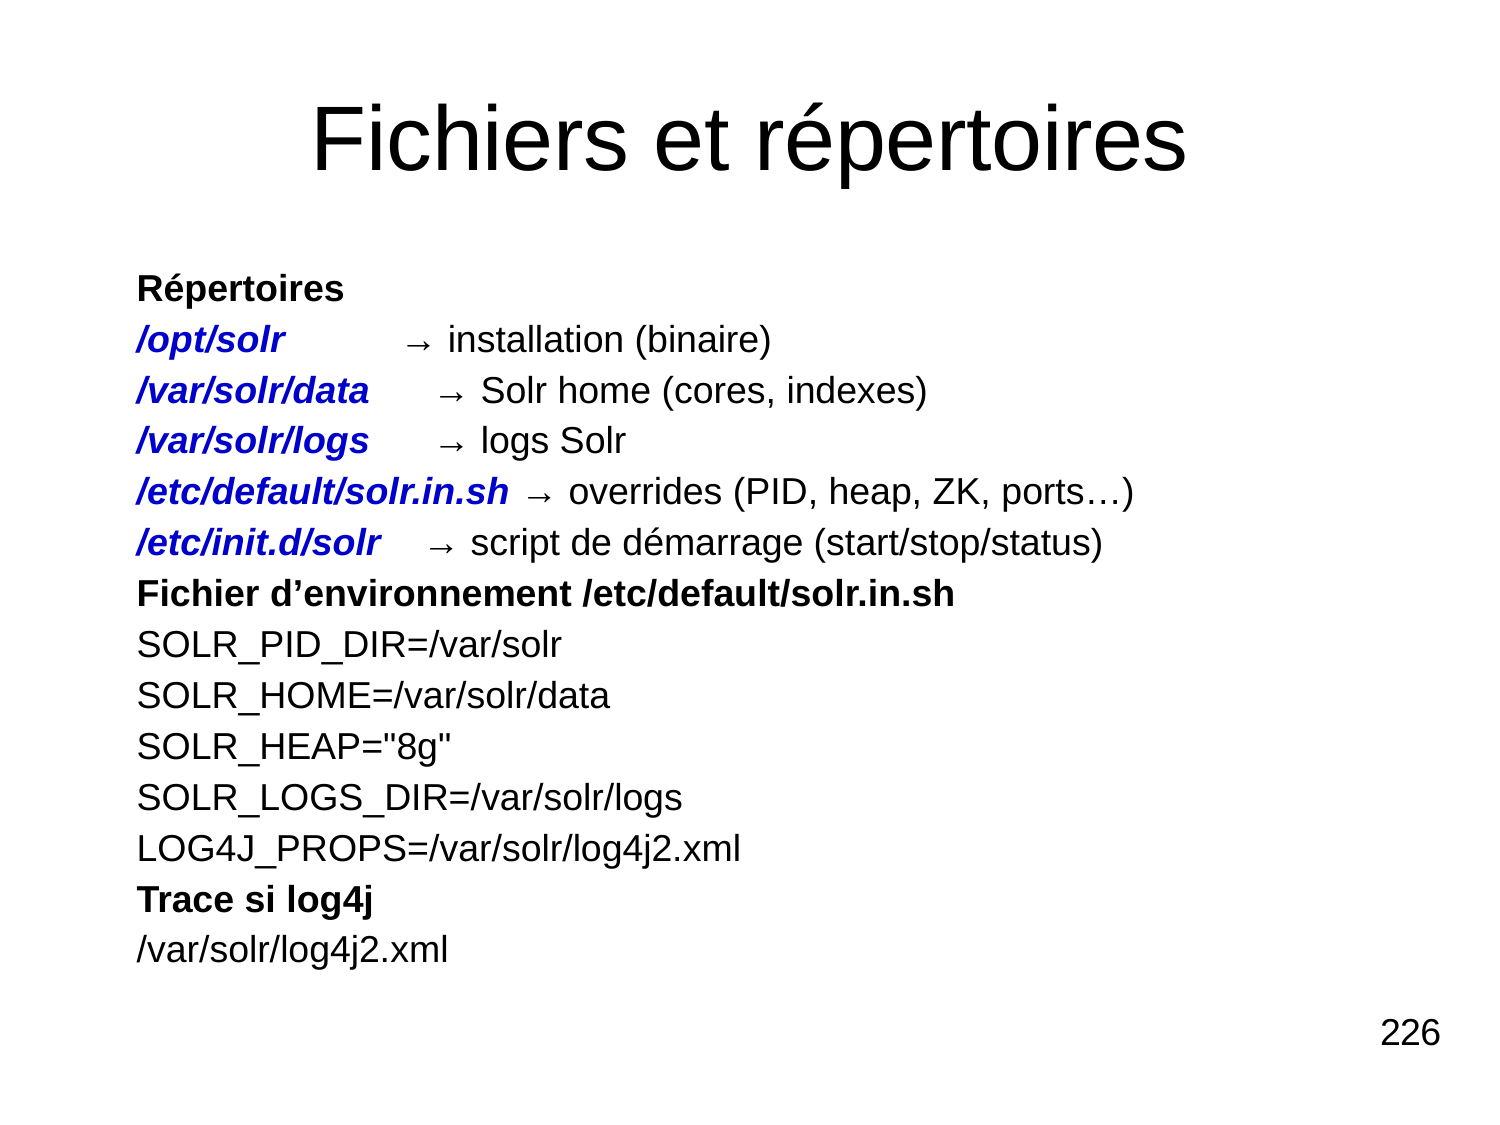

# Fichiers et répertoires
Répertoires
/opt/solr → installation (binaire)
/var/solr/data → Solr home (cores, indexes)
/var/solr/logs → logs Solr
/etc/default/solr.in.sh → overrides (PID, heap, ZK, ports…)
/etc/init.d/solr → script de démarrage (start/stop/status)
Fichier d’environnement /etc/default/solr.in.sh
SOLR_PID_DIR=/var/solr
SOLR_HOME=/var/solr/data
SOLR_HEAP="8g"
SOLR_LOGS_DIR=/var/solr/logs
LOG4J_PROPS=/var/solr/log4j2.xml
Trace si log4j
/var/solr/log4j2.xml
226